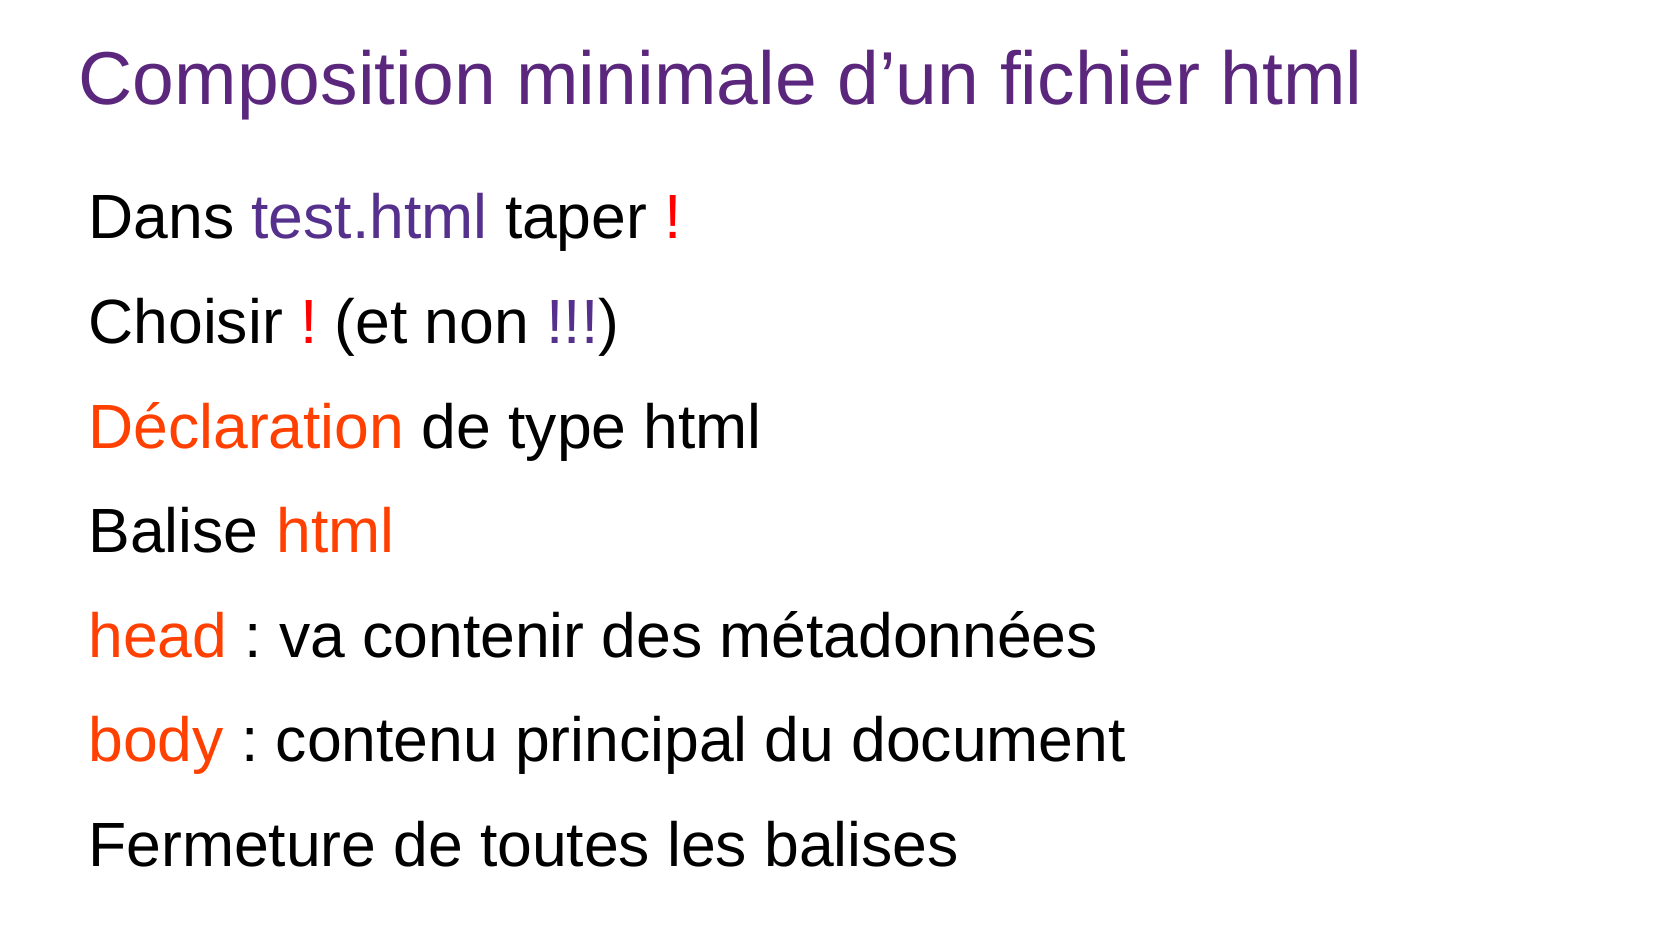

# Composition minimale d’un fichier html
Dans test.html taper !
Choisir ! (et non !!!)
Déclaration de type html
Balise html
head : va contenir des métadonnées
body : contenu principal du document
Fermeture de toutes les balises